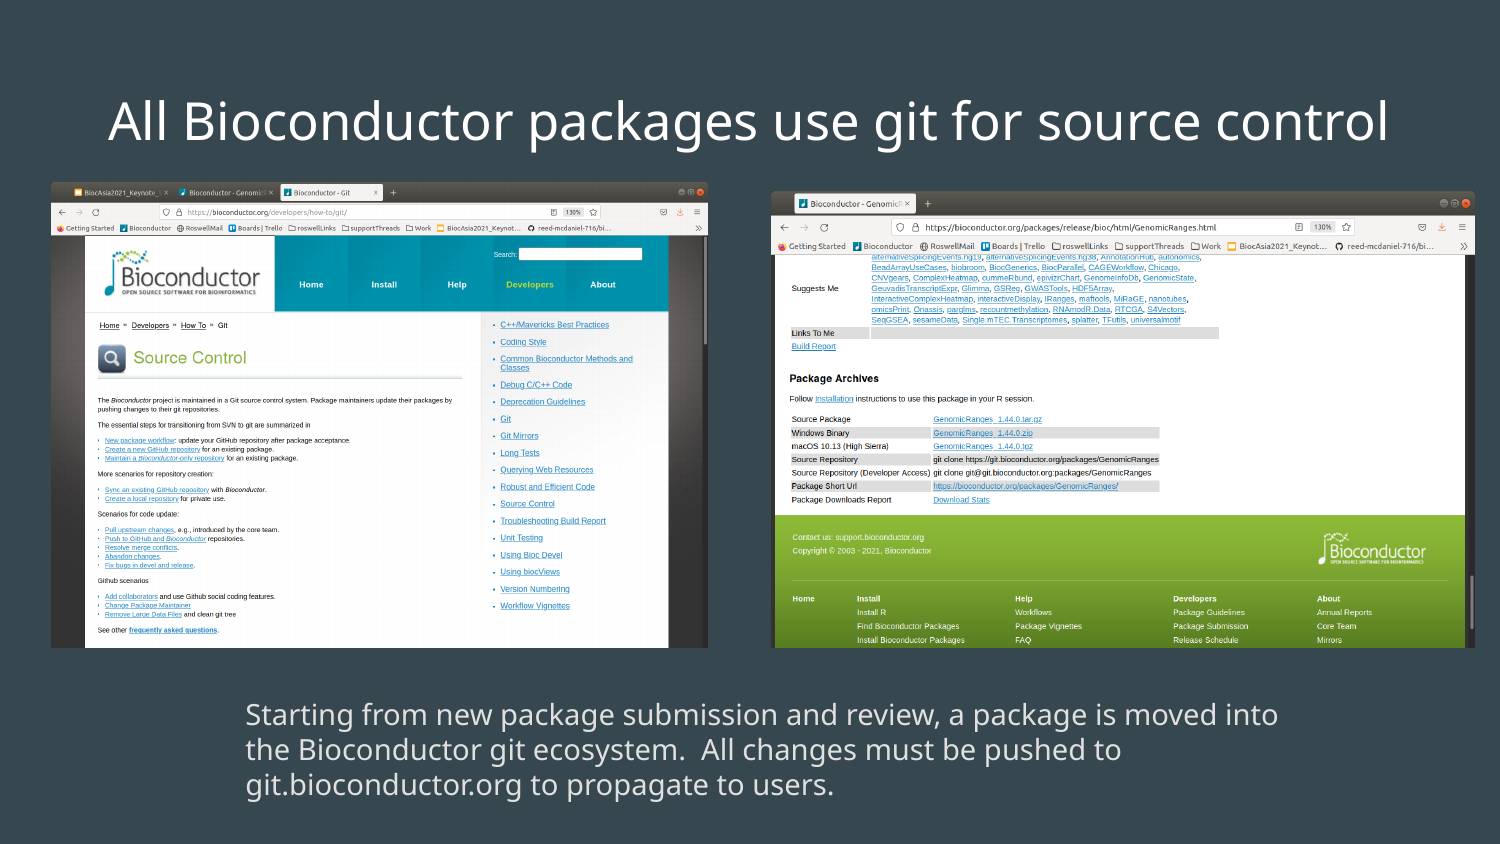

# All Bioconductor packages use git for source control
Starting from new package submission and review, a package is moved into the Bioconductor git ecosystem. All changes must be pushed to git.bioconductor.org to propagate to users.